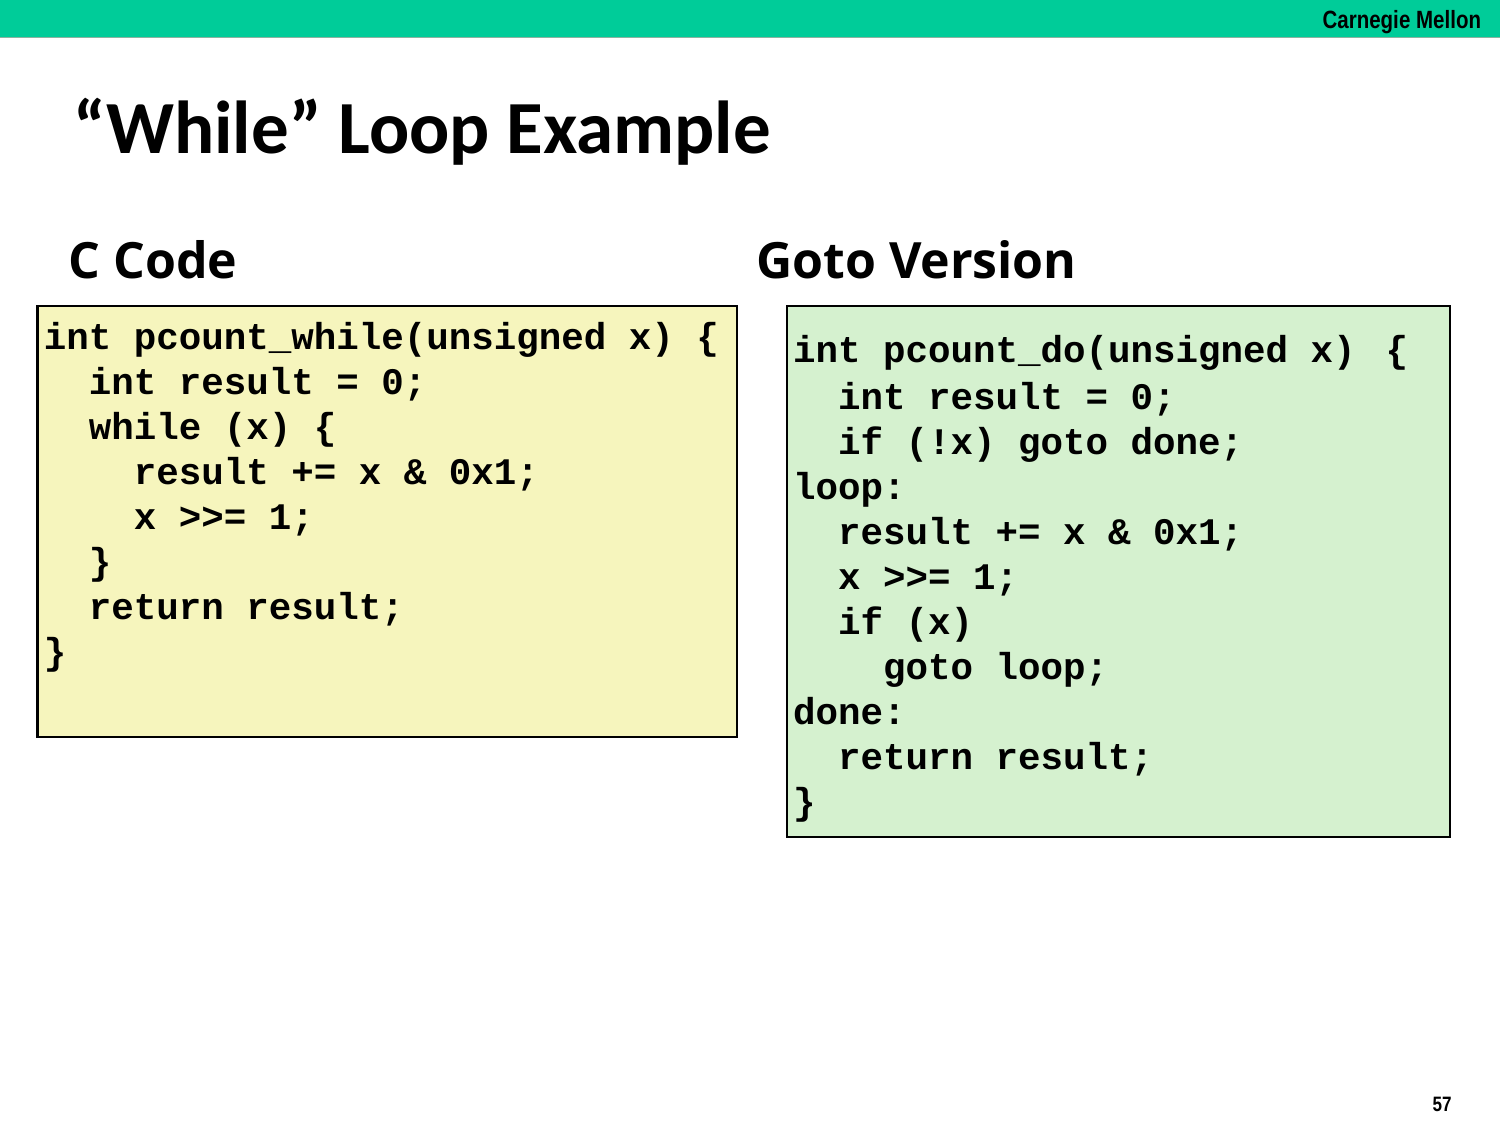

Carnegie Mellon
# “While” Loop Example
C Code
Goto Version
int pcount_while(unsigned x) {
 int result = 0;
 while (x) {
 result += x & 0x1;
 x >>= 1;
 }
 return result;
}
int pcount_do(unsigned x) {
 int result = 0;
 if (!x) goto done;
loop:
 result += x & 0x1;
 x >>= 1;
 if (x)
 goto loop;
done:
 return result;
}